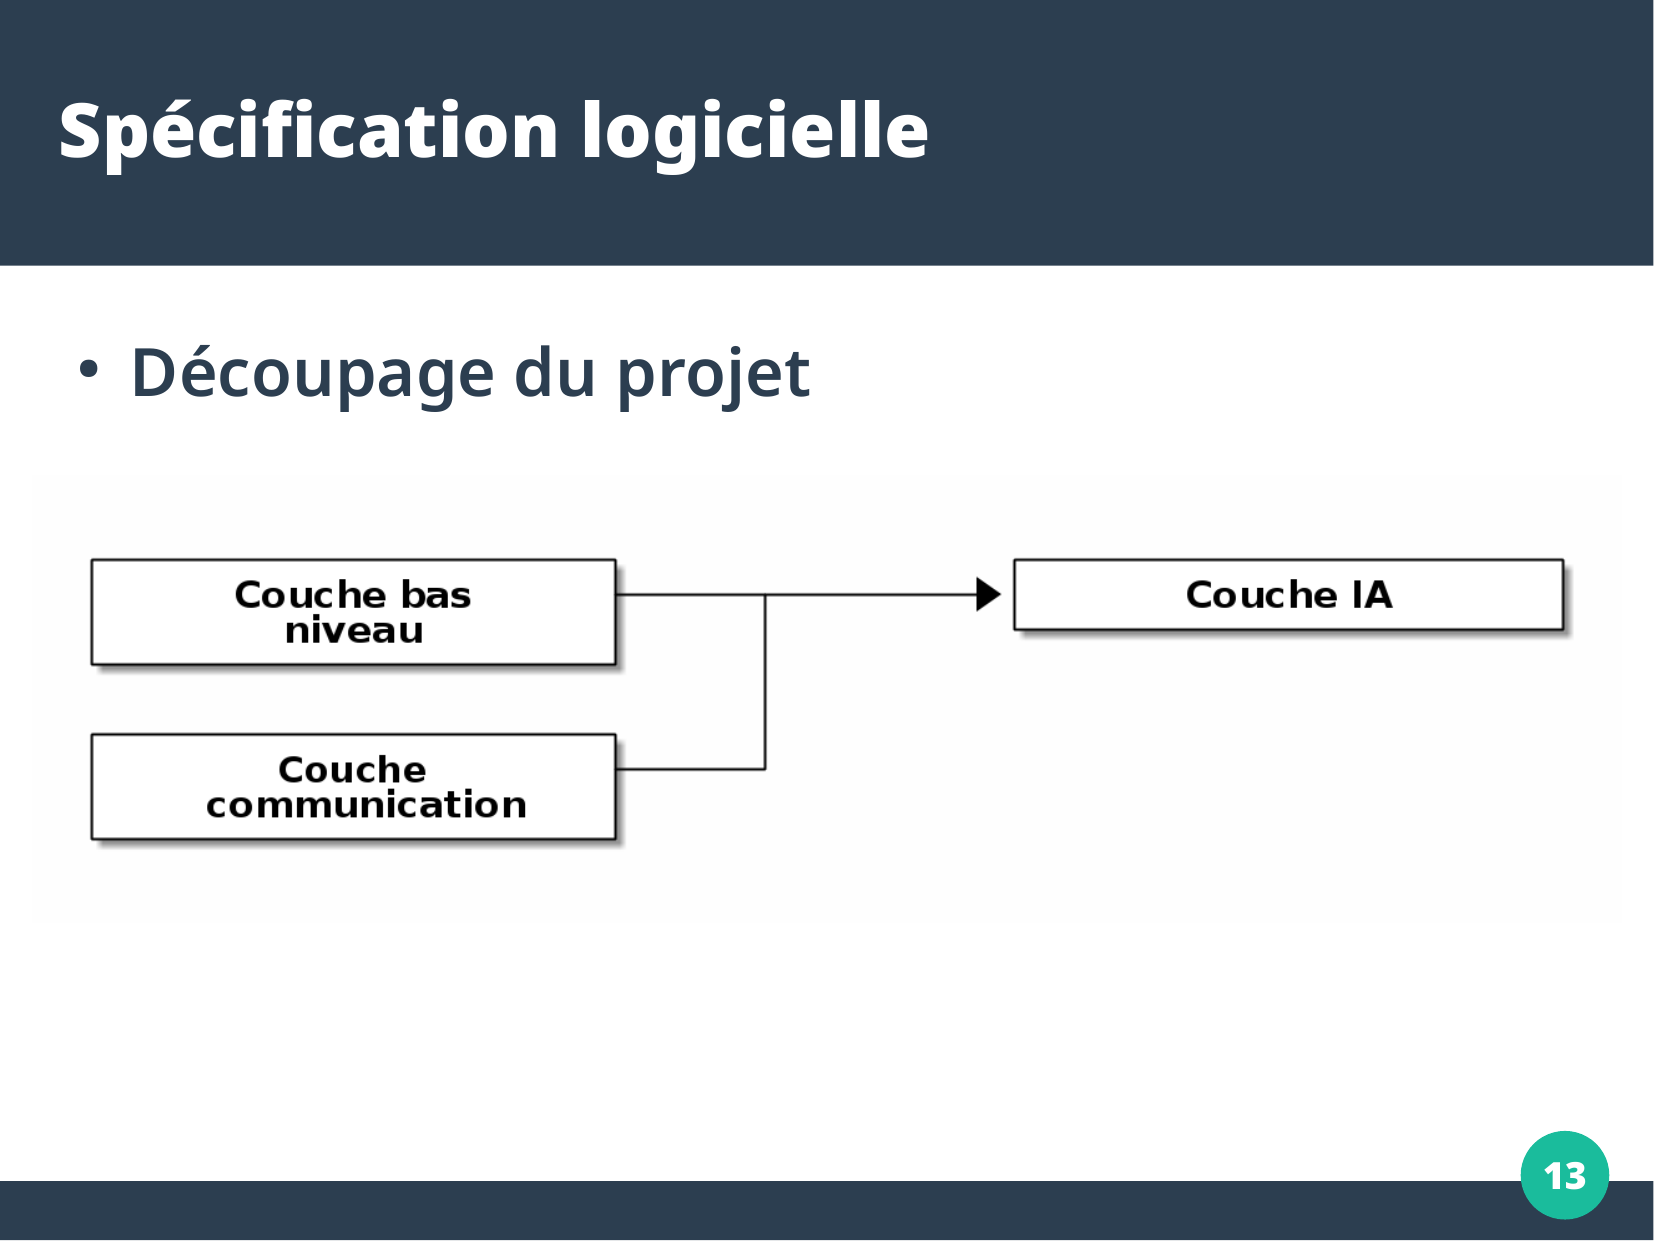

# Spécification logicielle
Découpage du projet
13